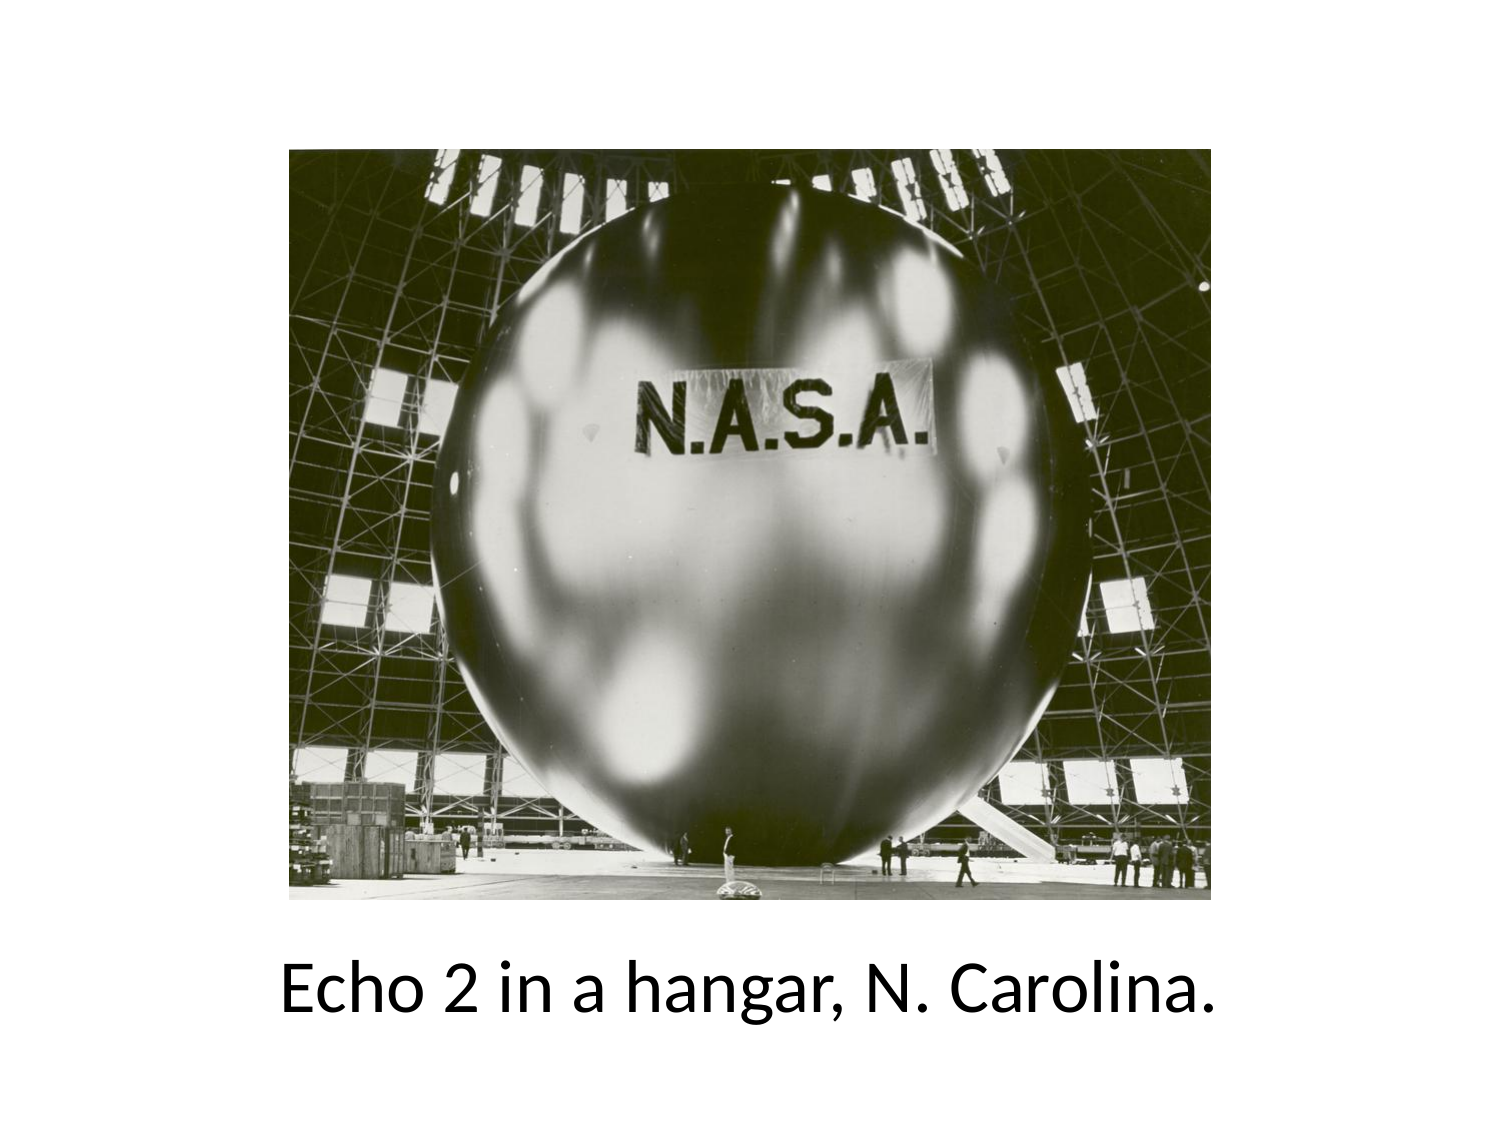

Echo 2 in a hangar, N. Carolina.